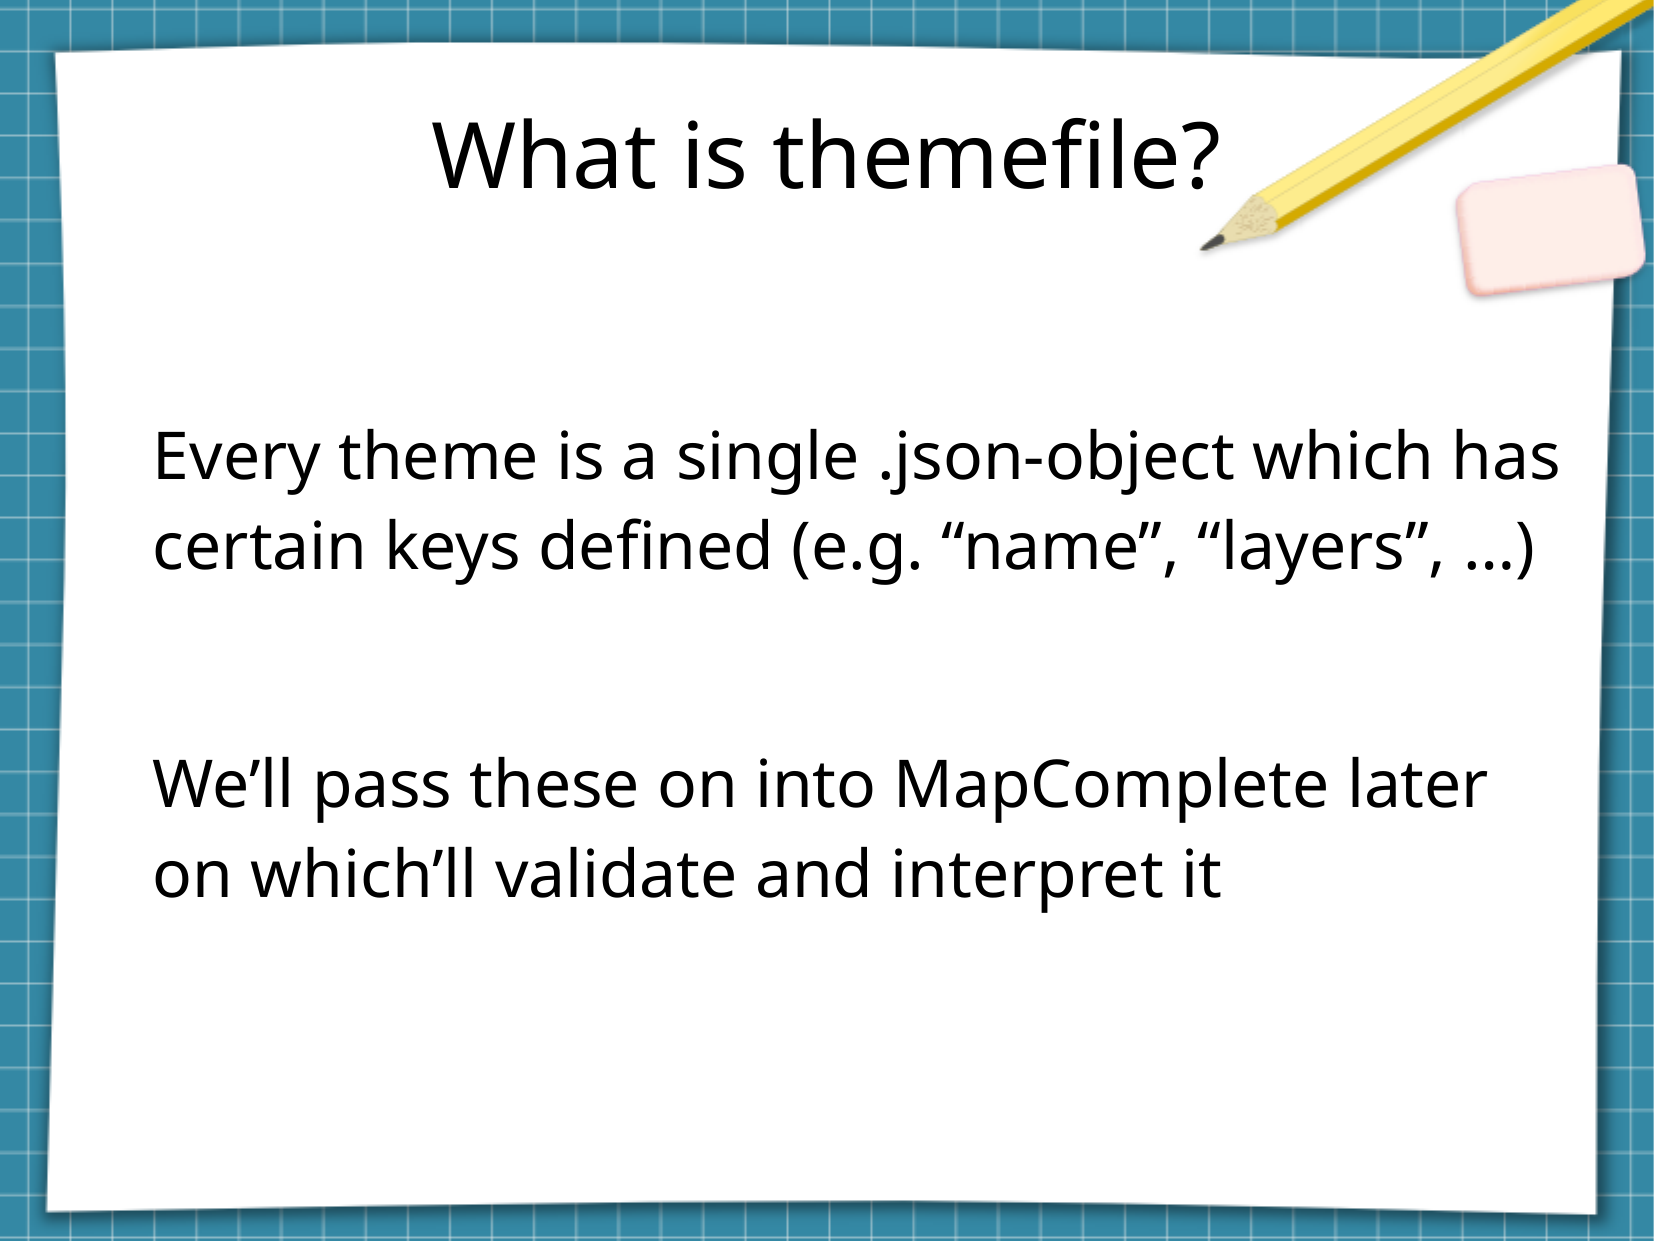

# What is themefile?
Every theme is a single .json-object which has certain keys defined (e.g. “name”, “layers”, …)
We’ll pass these on into MapComplete later on which’ll validate and interpret it